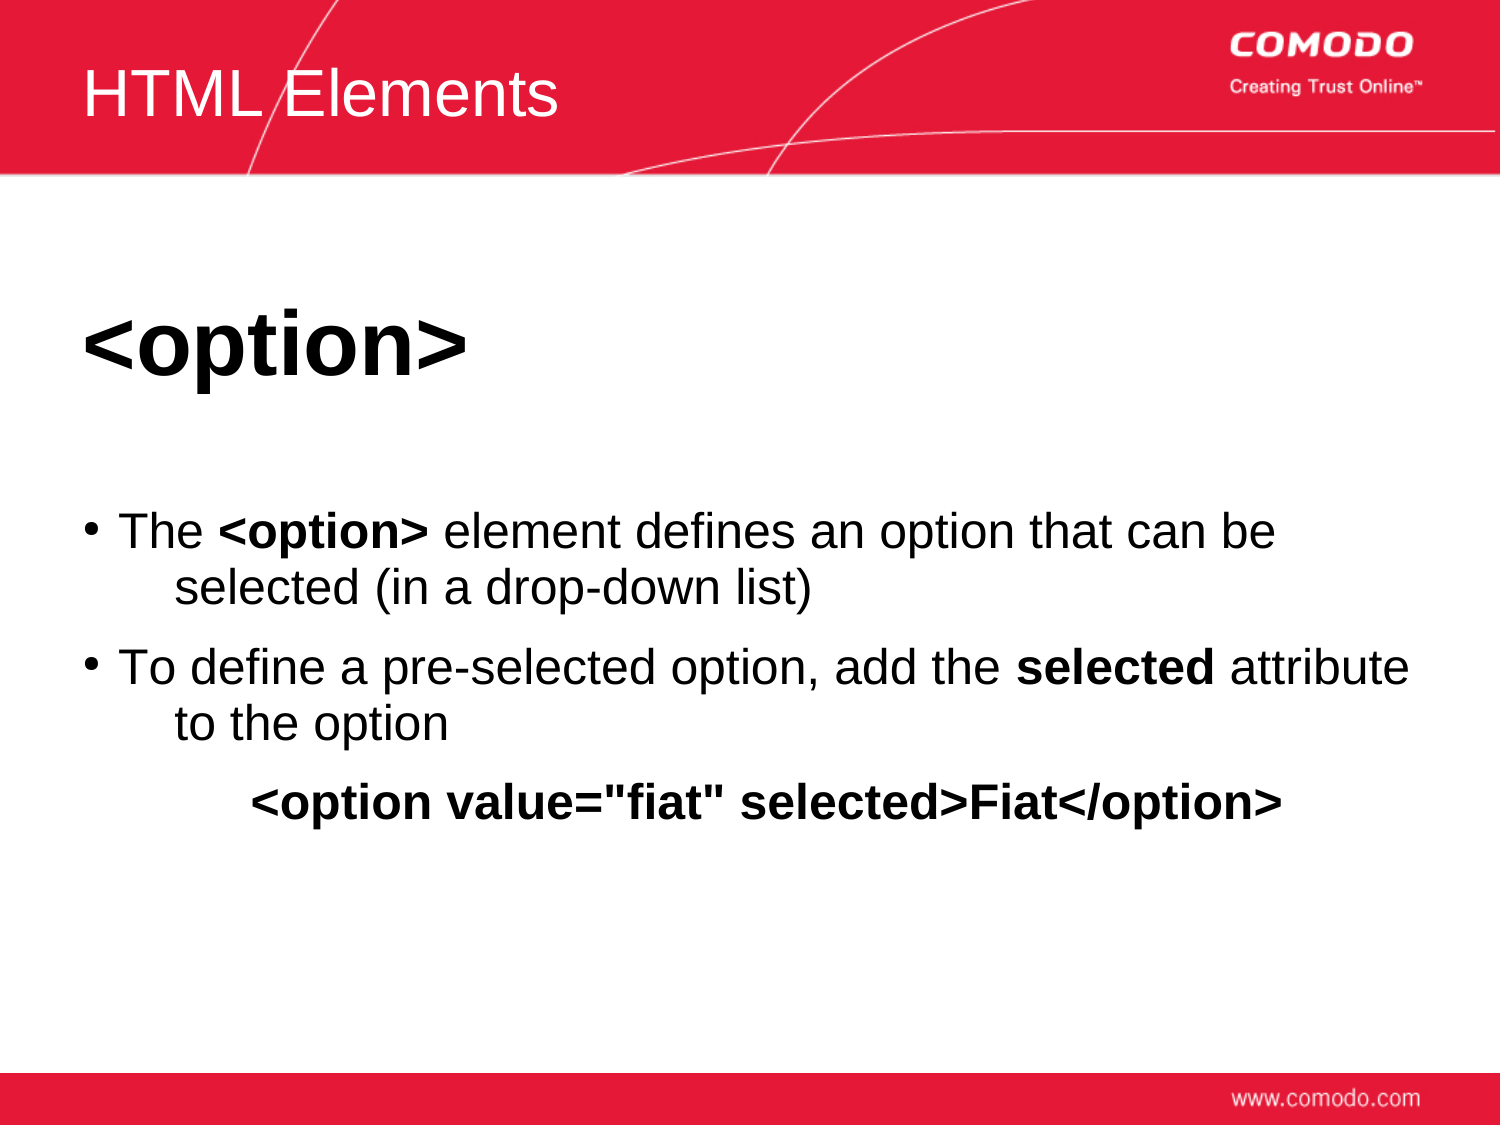

# HTML Elements
<option>
The <option> element defines an option that can be selected (in a drop-down list)
To define a pre-selected option, add the selected attribute to the option
 <option value="fiat" selected>Fiat</option>